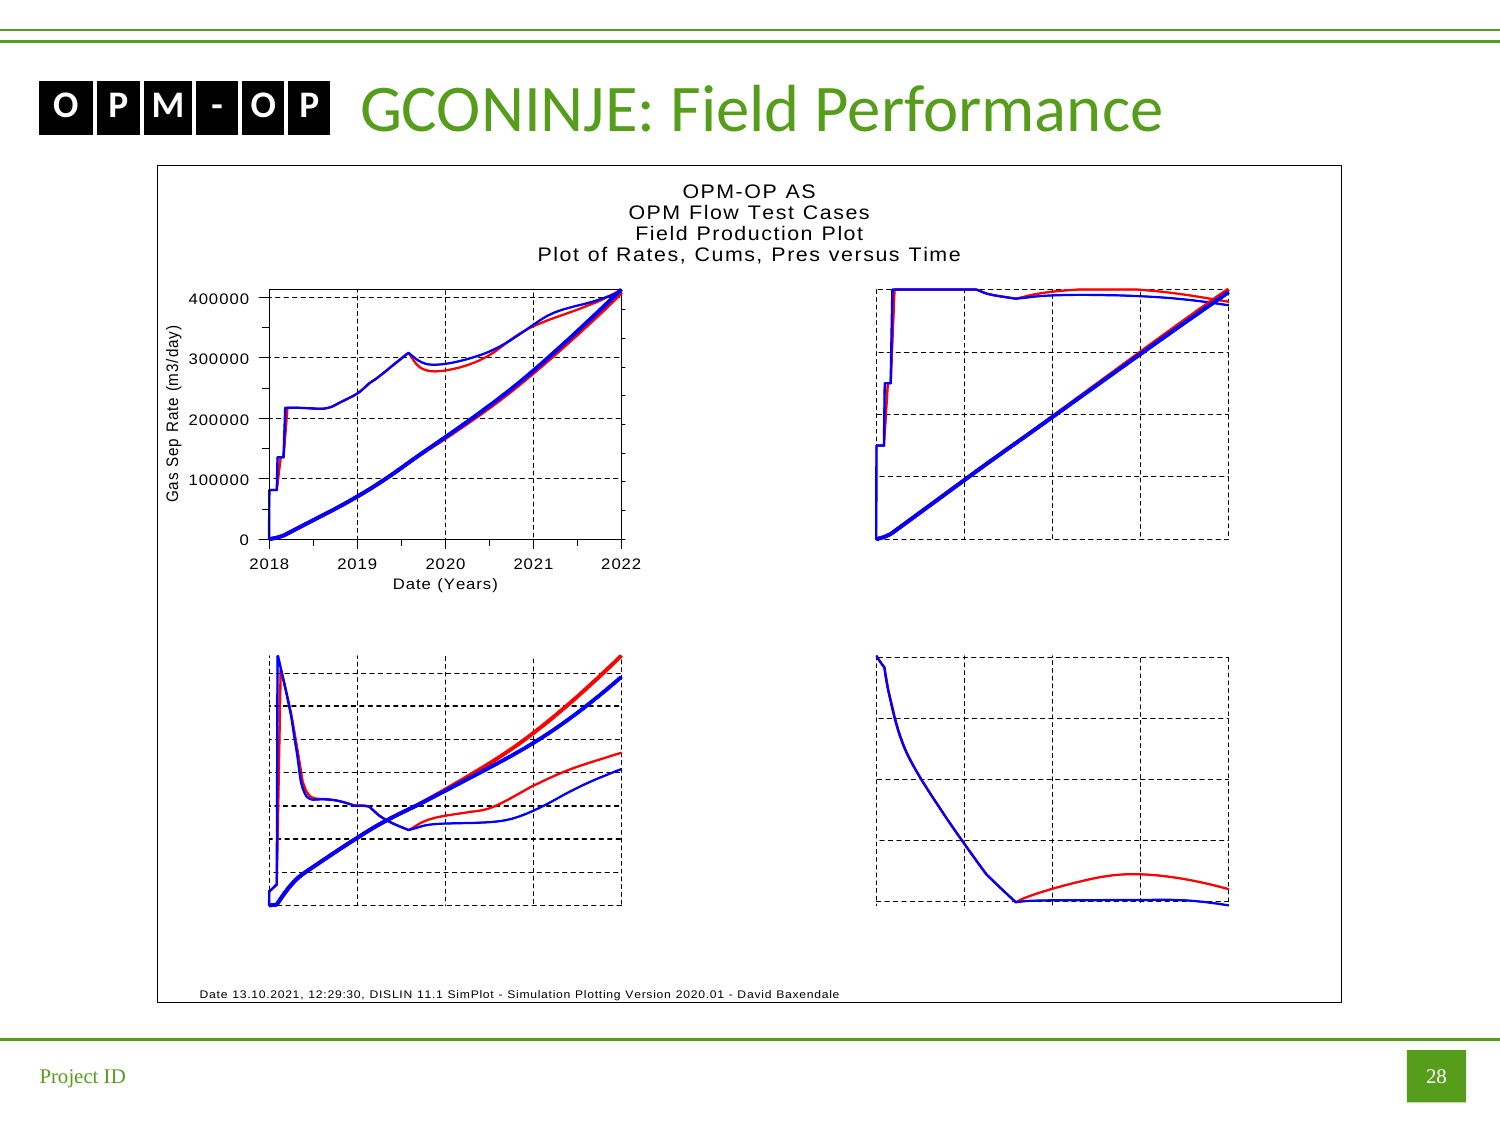

# GCONINJE: Field Performance
Project ID
28